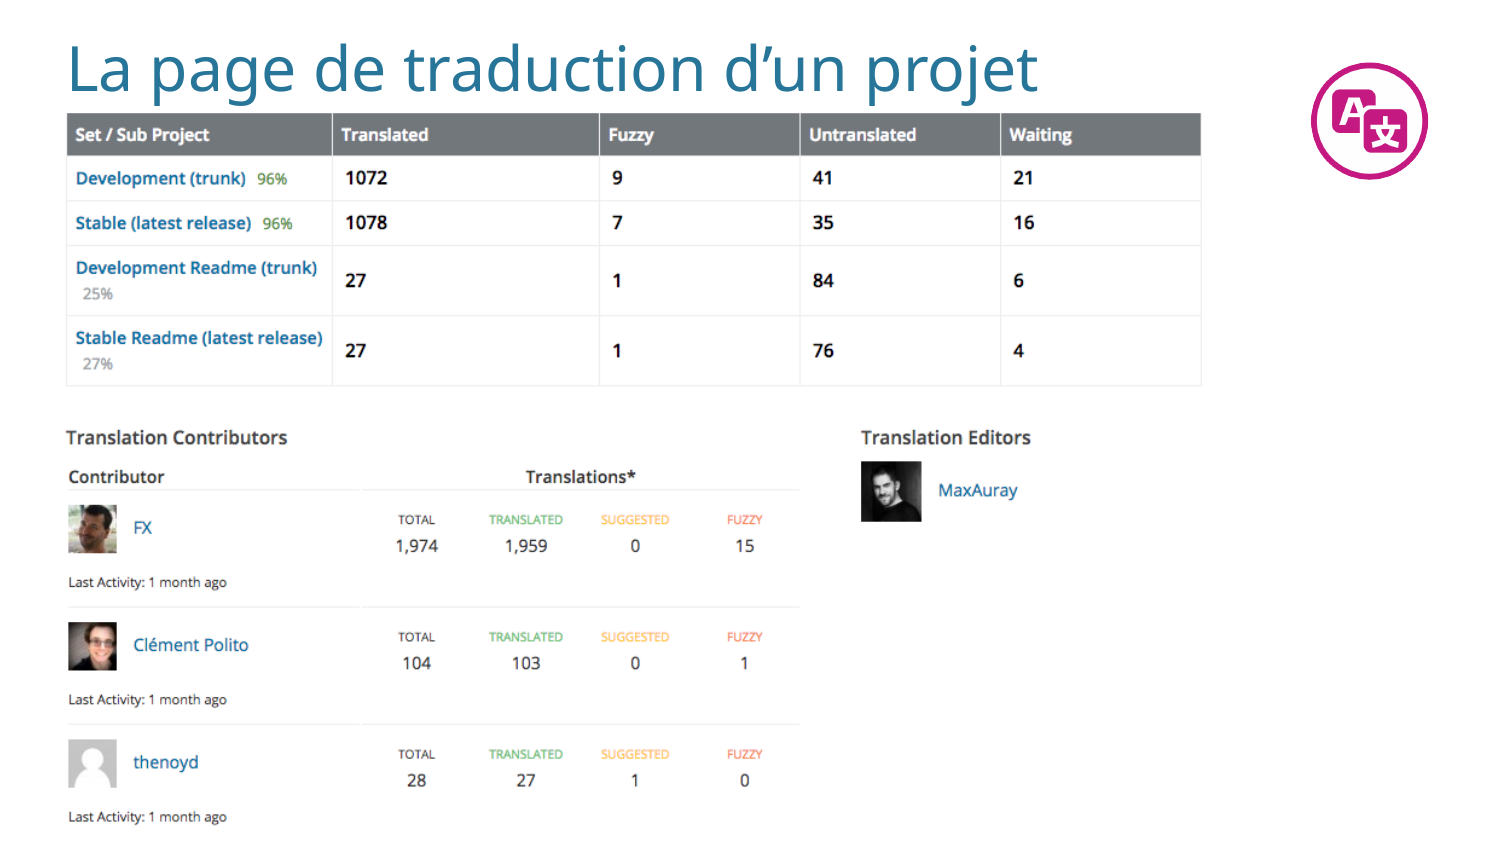

# La page de traduction d’un projet